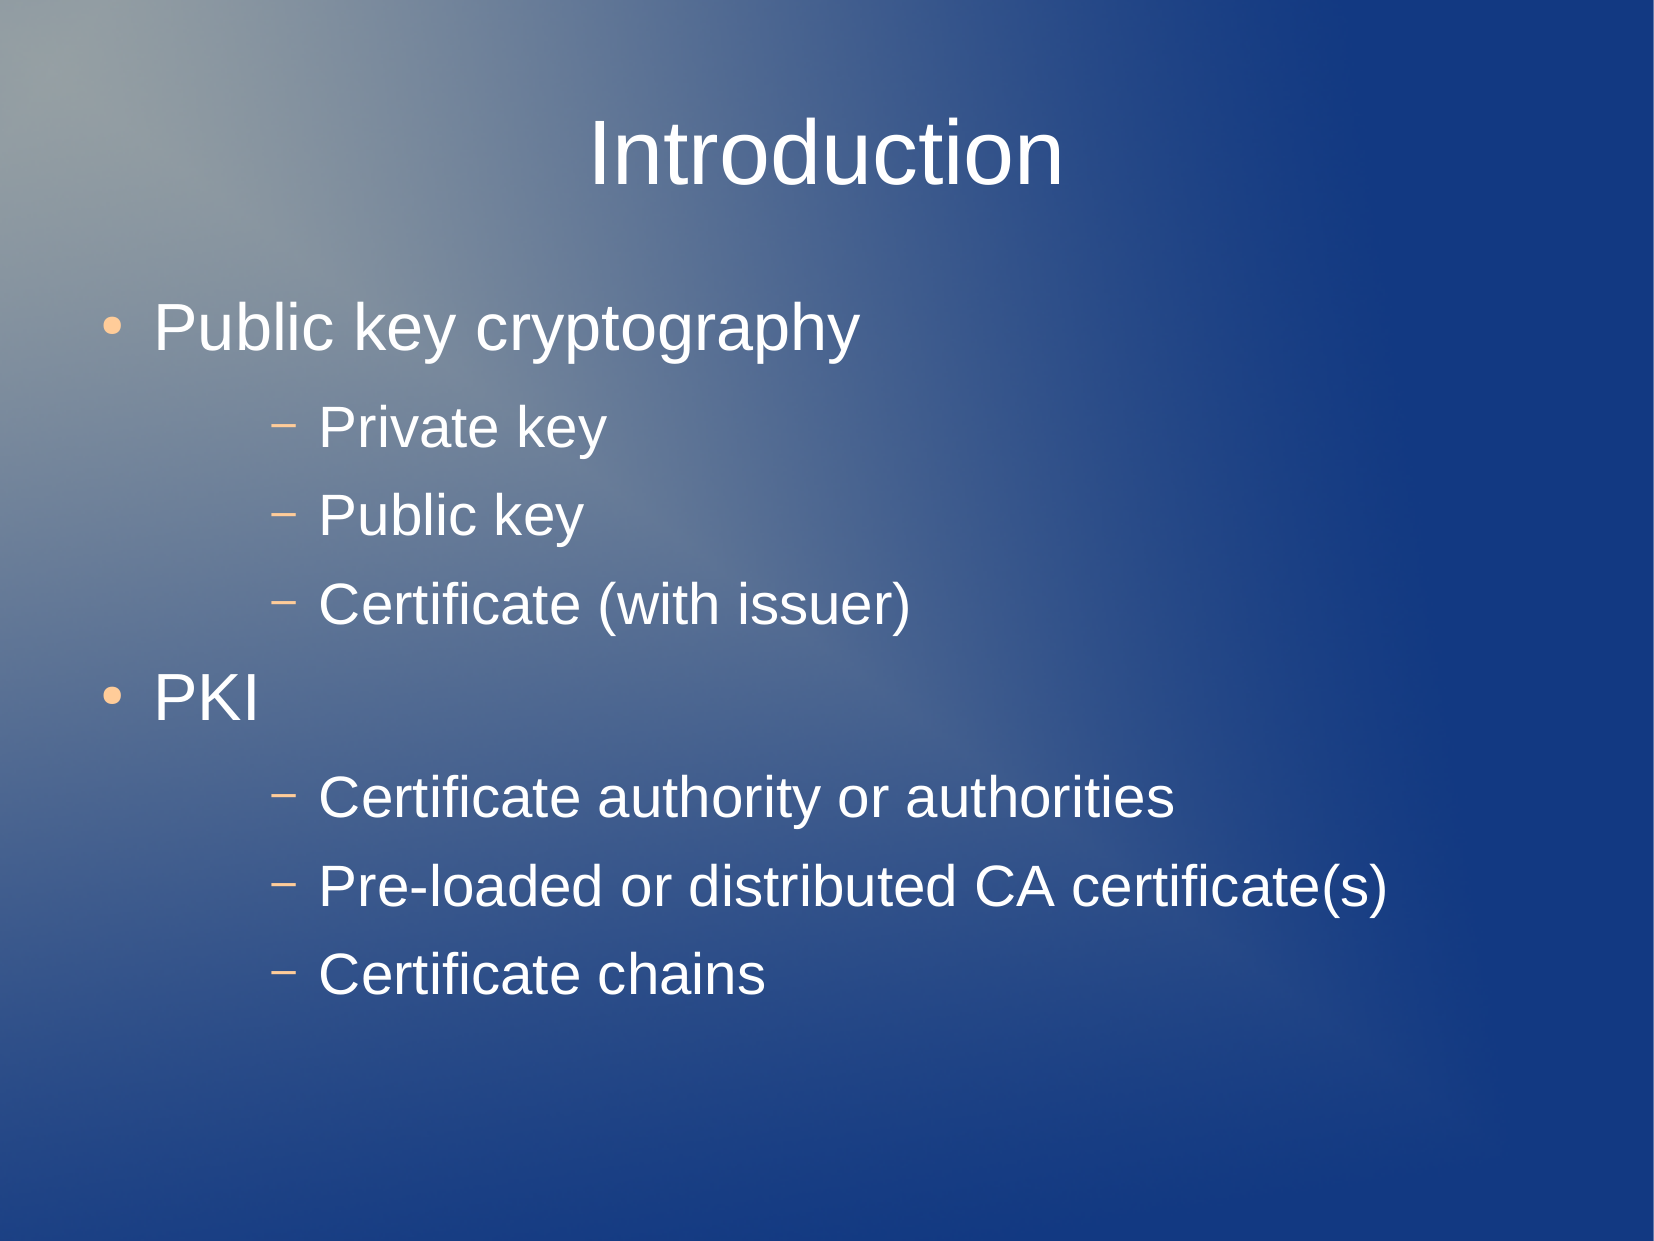

# Introduction
Public key cryptography
Private key
Public key
Certificate (with issuer)
PKI
Certificate authority or authorities
Pre-loaded or distributed CA certificate(s)
Certificate chains